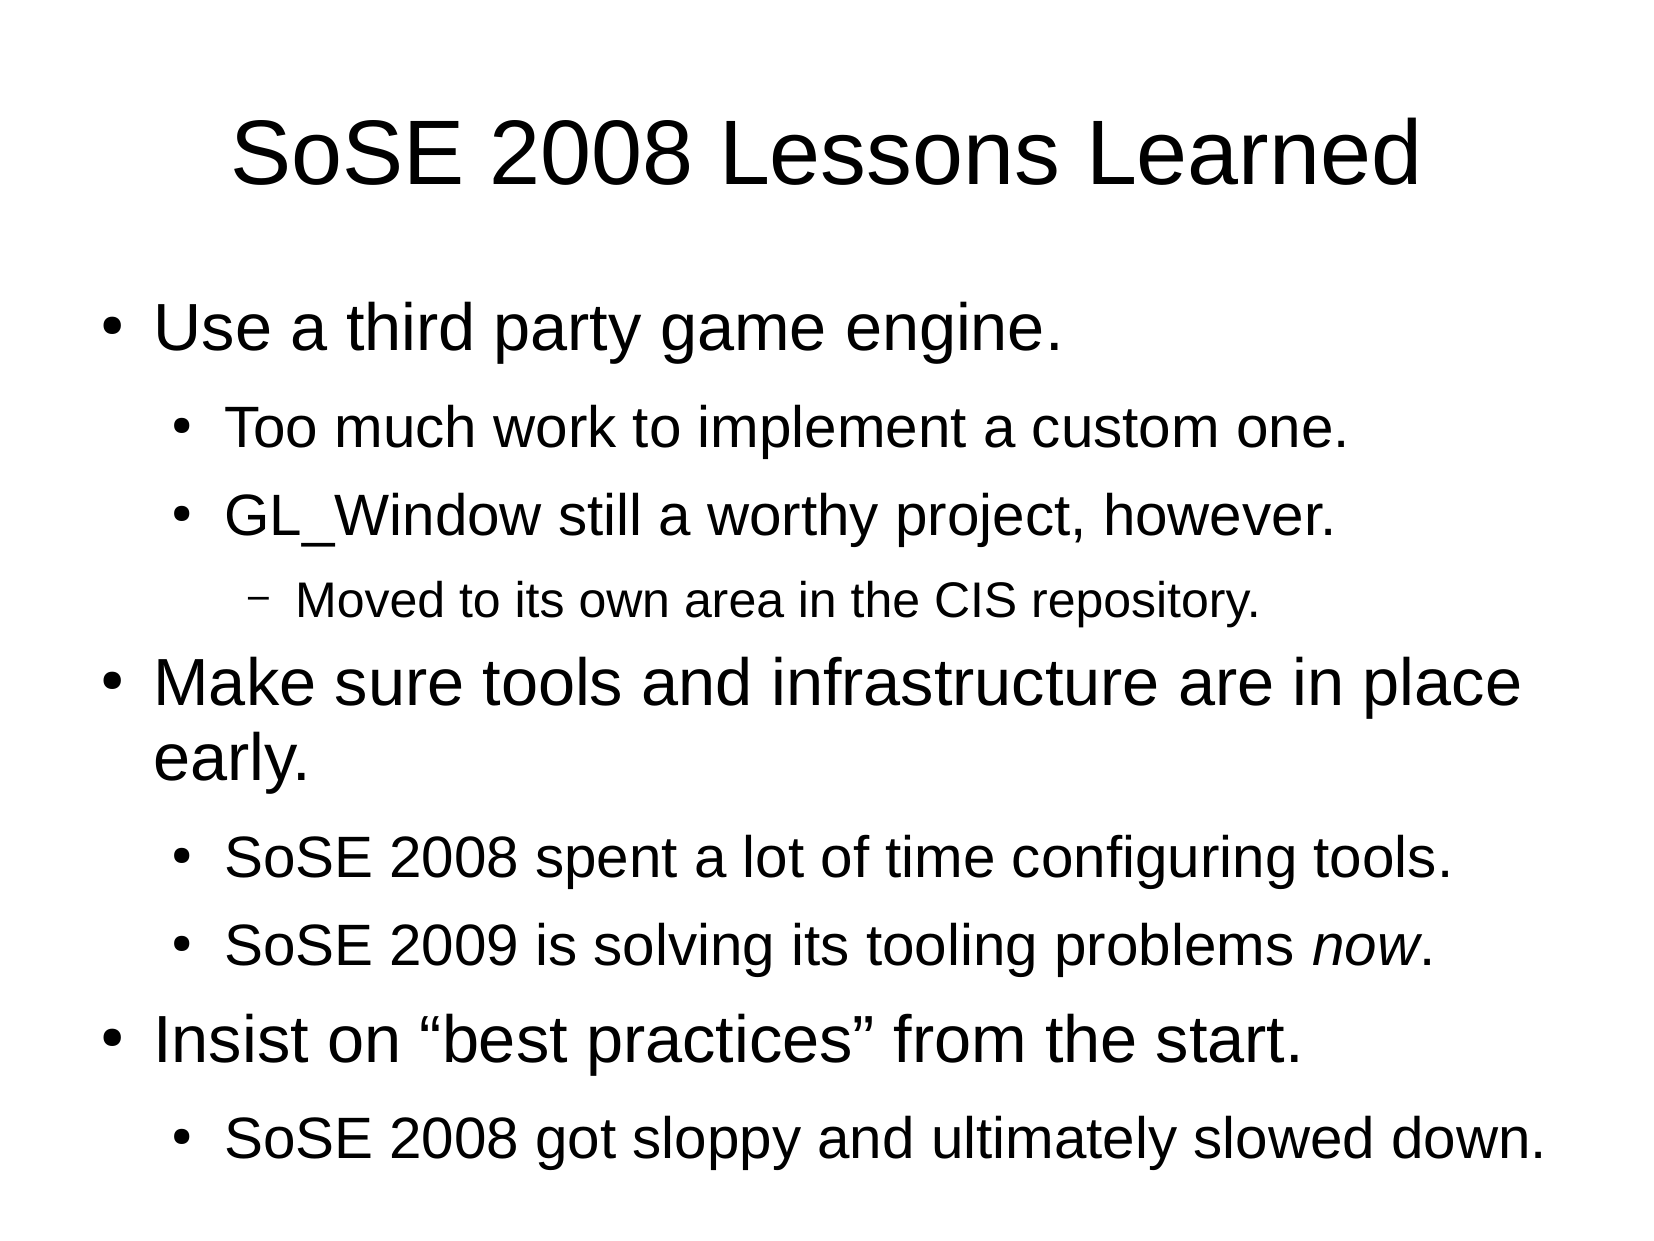

# SoSE 2008 Lessons Learned
Use a third party game engine.
Too much work to implement a custom one.
GL_Window still a worthy project, however.
Moved to its own area in the CIS repository.
Make sure tools and infrastructure are in place early.
SoSE 2008 spent a lot of time configuring tools.
SoSE 2009 is solving its tooling problems now.
Insist on “best practices” from the start.
SoSE 2008 got sloppy and ultimately slowed down.